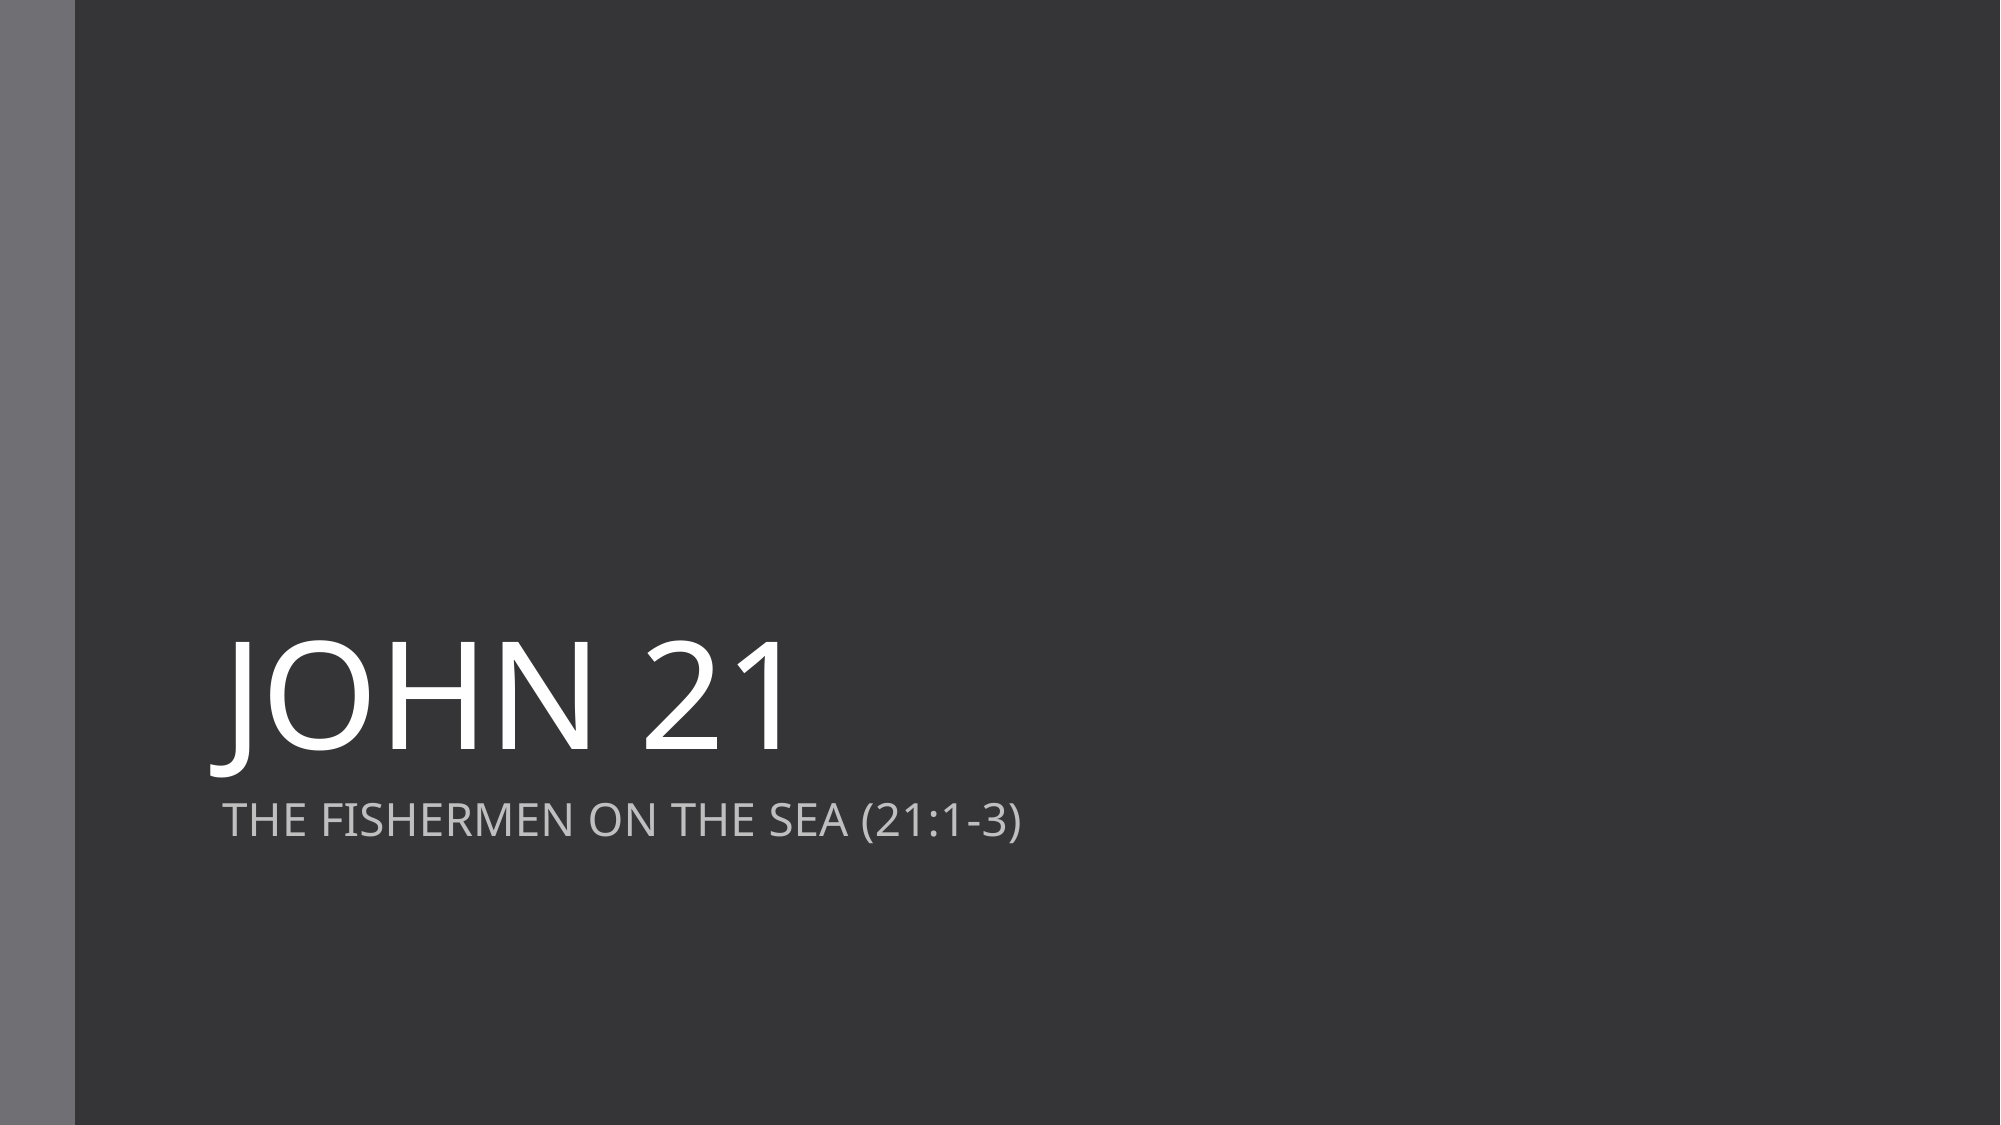

# JOHN 21
THE FISHERMEN ON THE SEA (21:1-3)